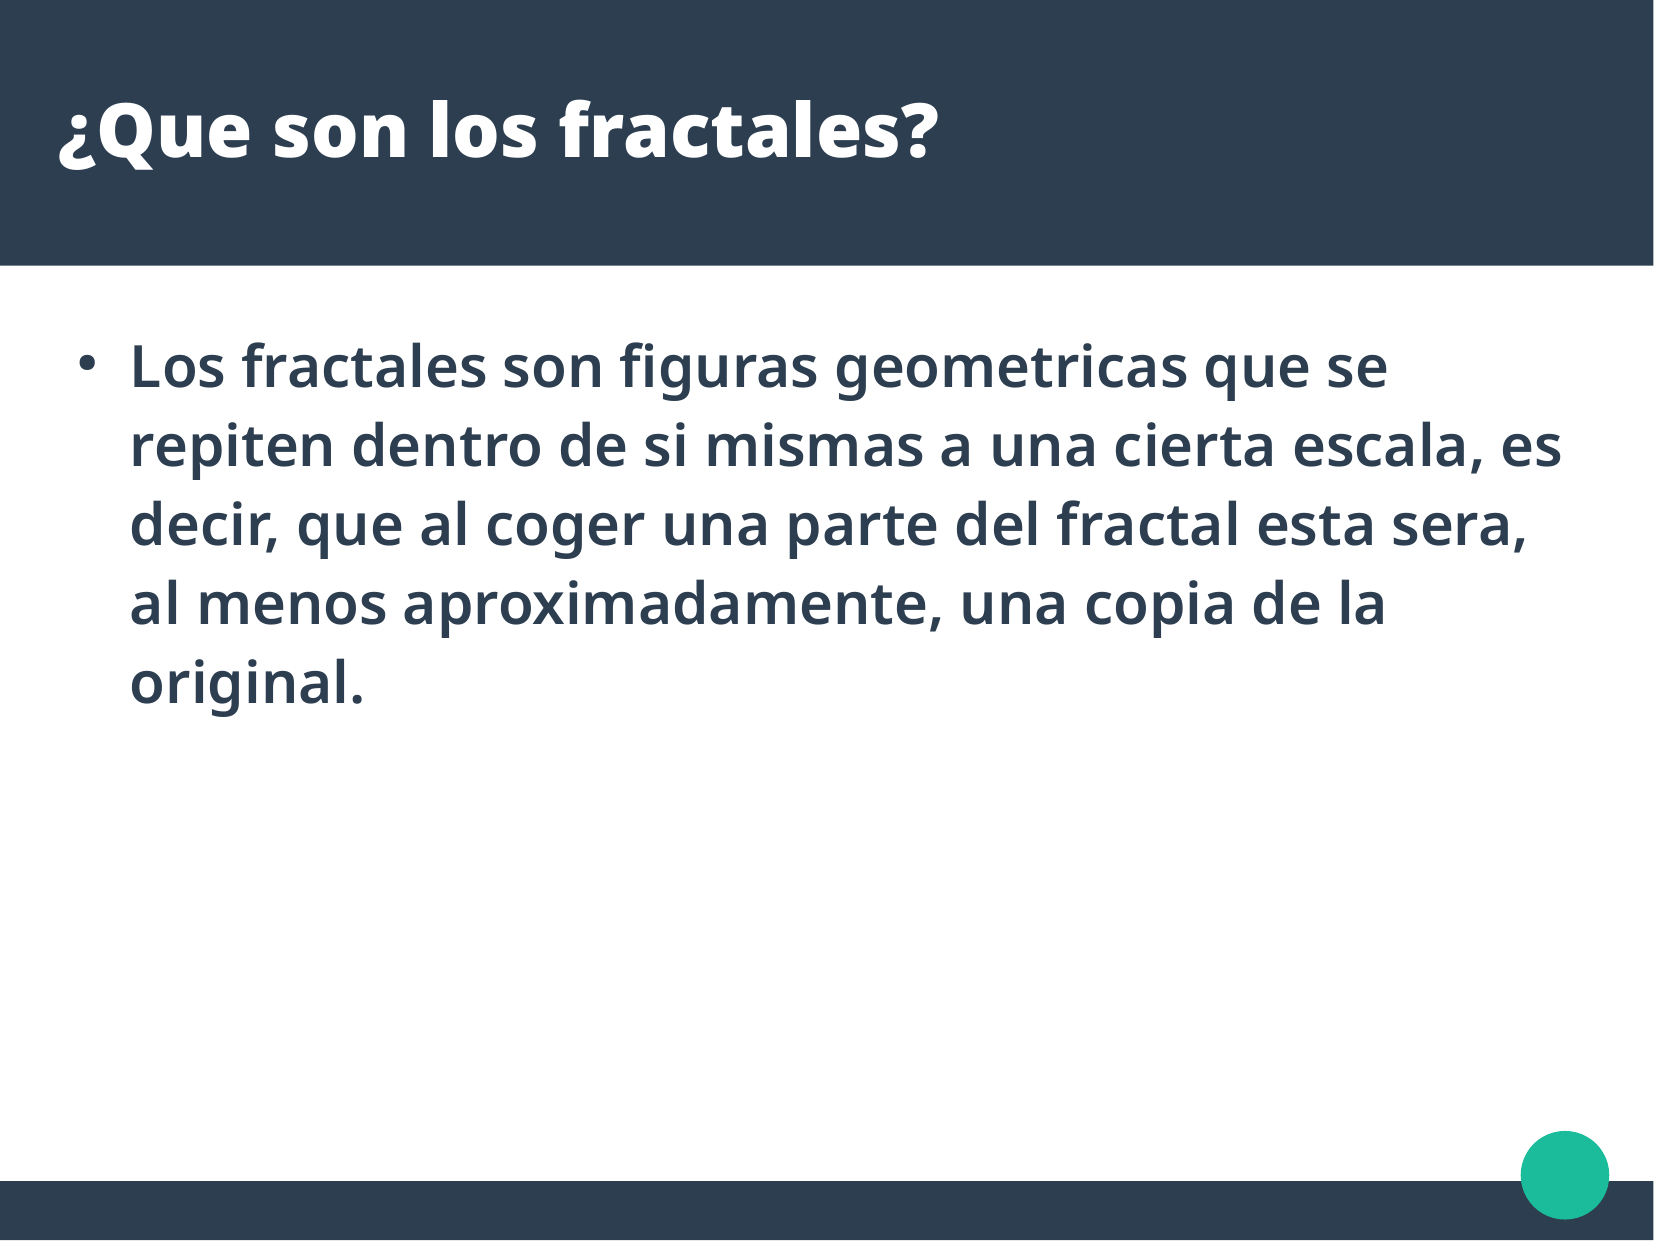

# ¿Que son los fractales?
Los fractales son figuras geometricas que se repiten dentro de si mismas a una cierta escala, es decir, que al coger una parte del fractal esta sera, al menos aproximadamente, una copia de la original.